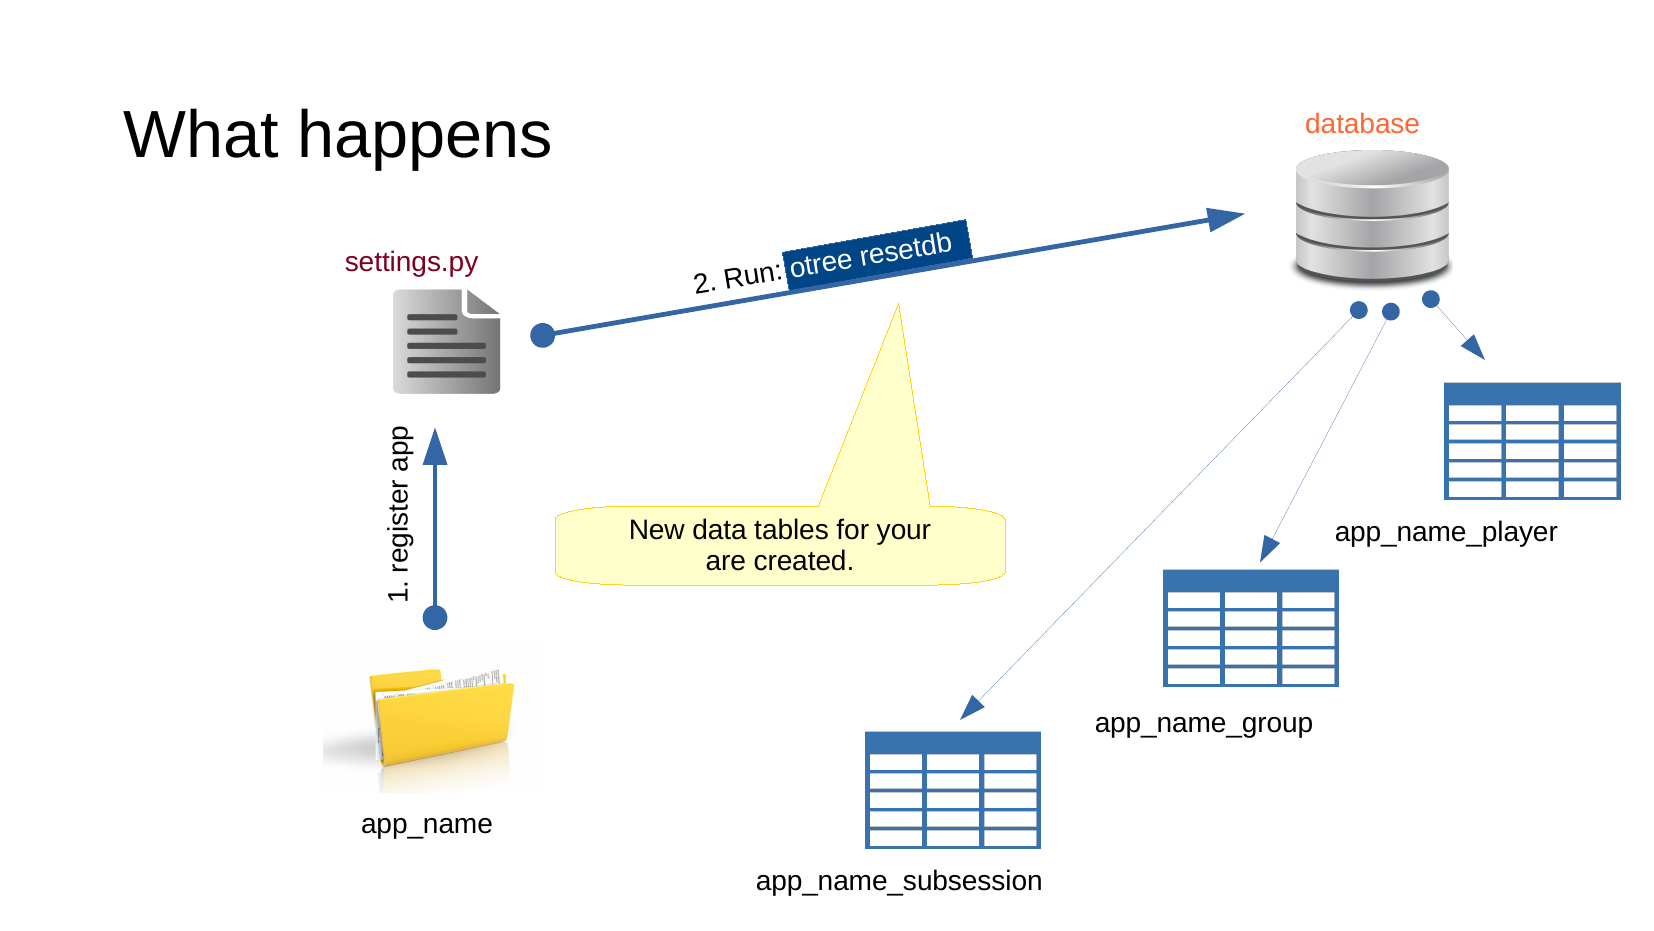

What happens
database
2. Run: otree resetdb
settings.py
1. register app
New data tables for your
are created.
app_name_player
app_name_group
app_name
app_name_subsession